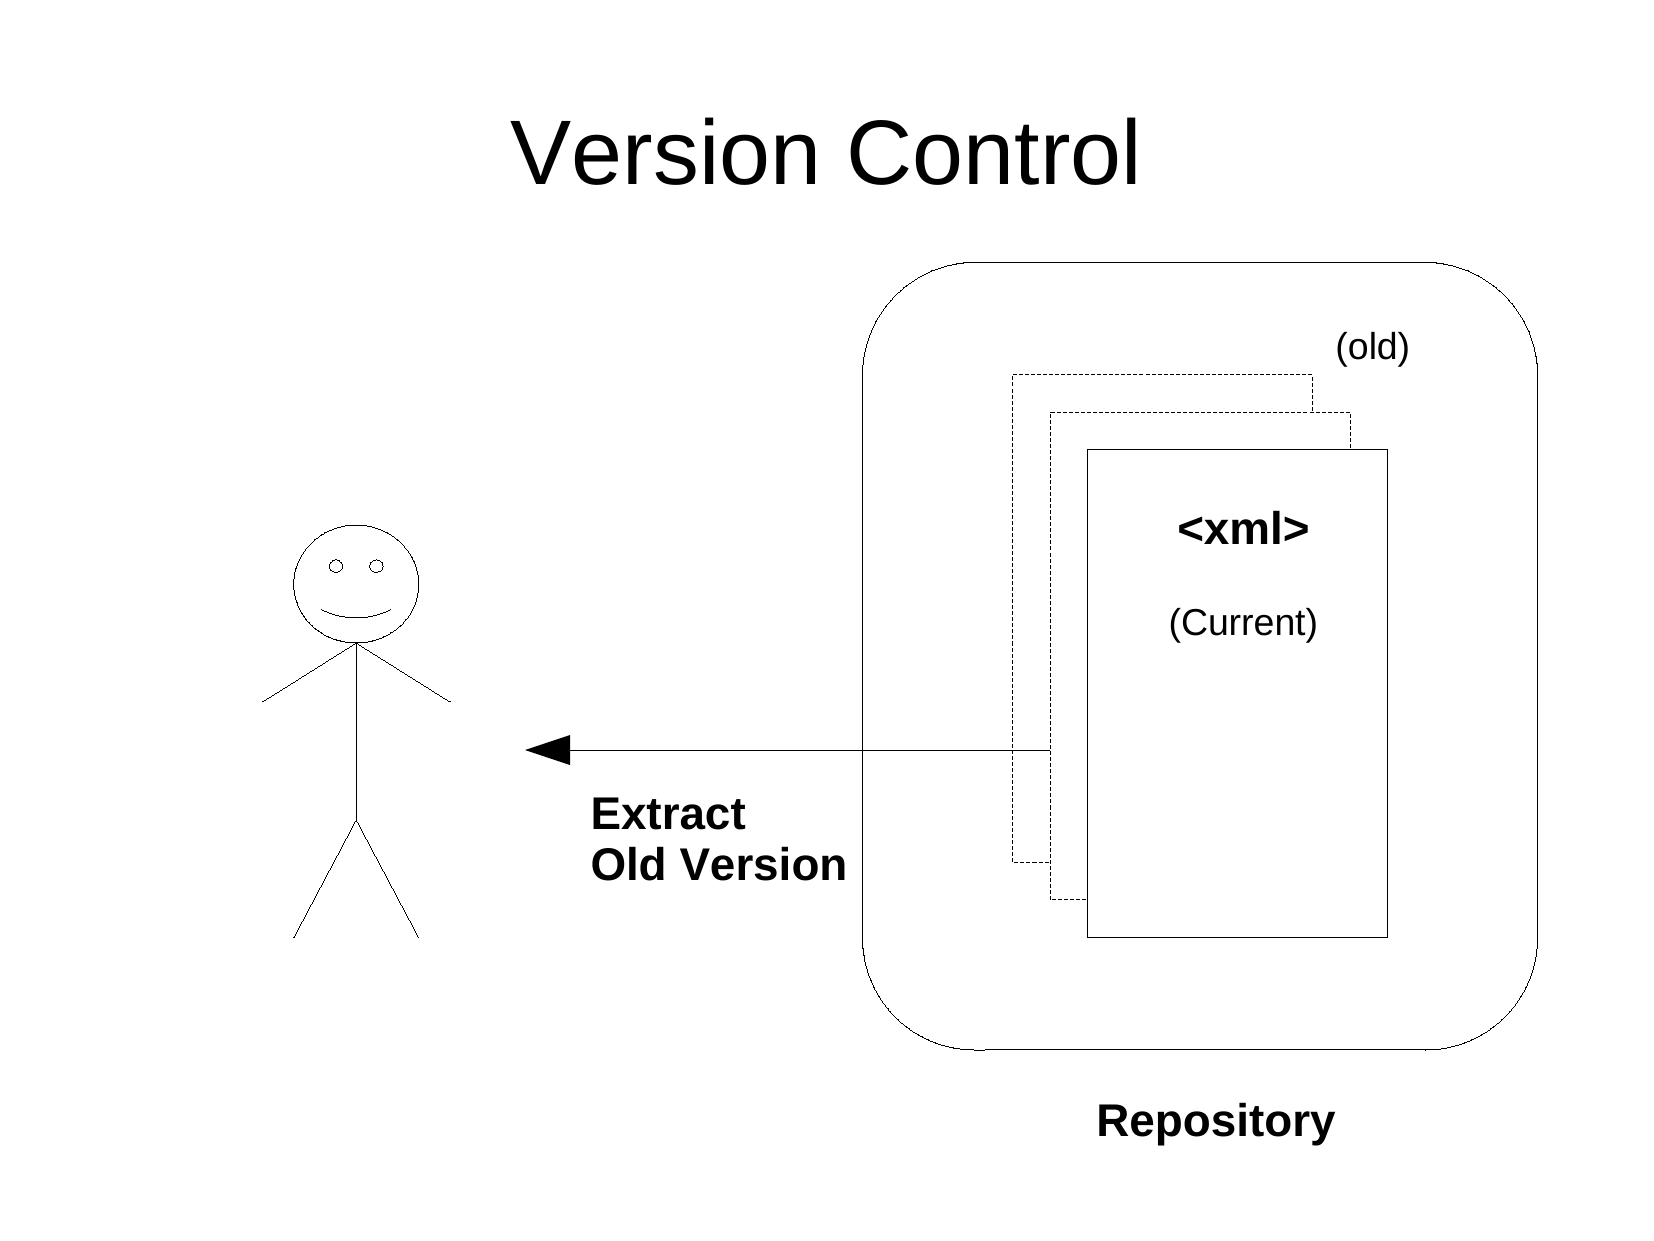

# Version Control
(old)
<xml>
(Current)
Extract
Old Version
Repository